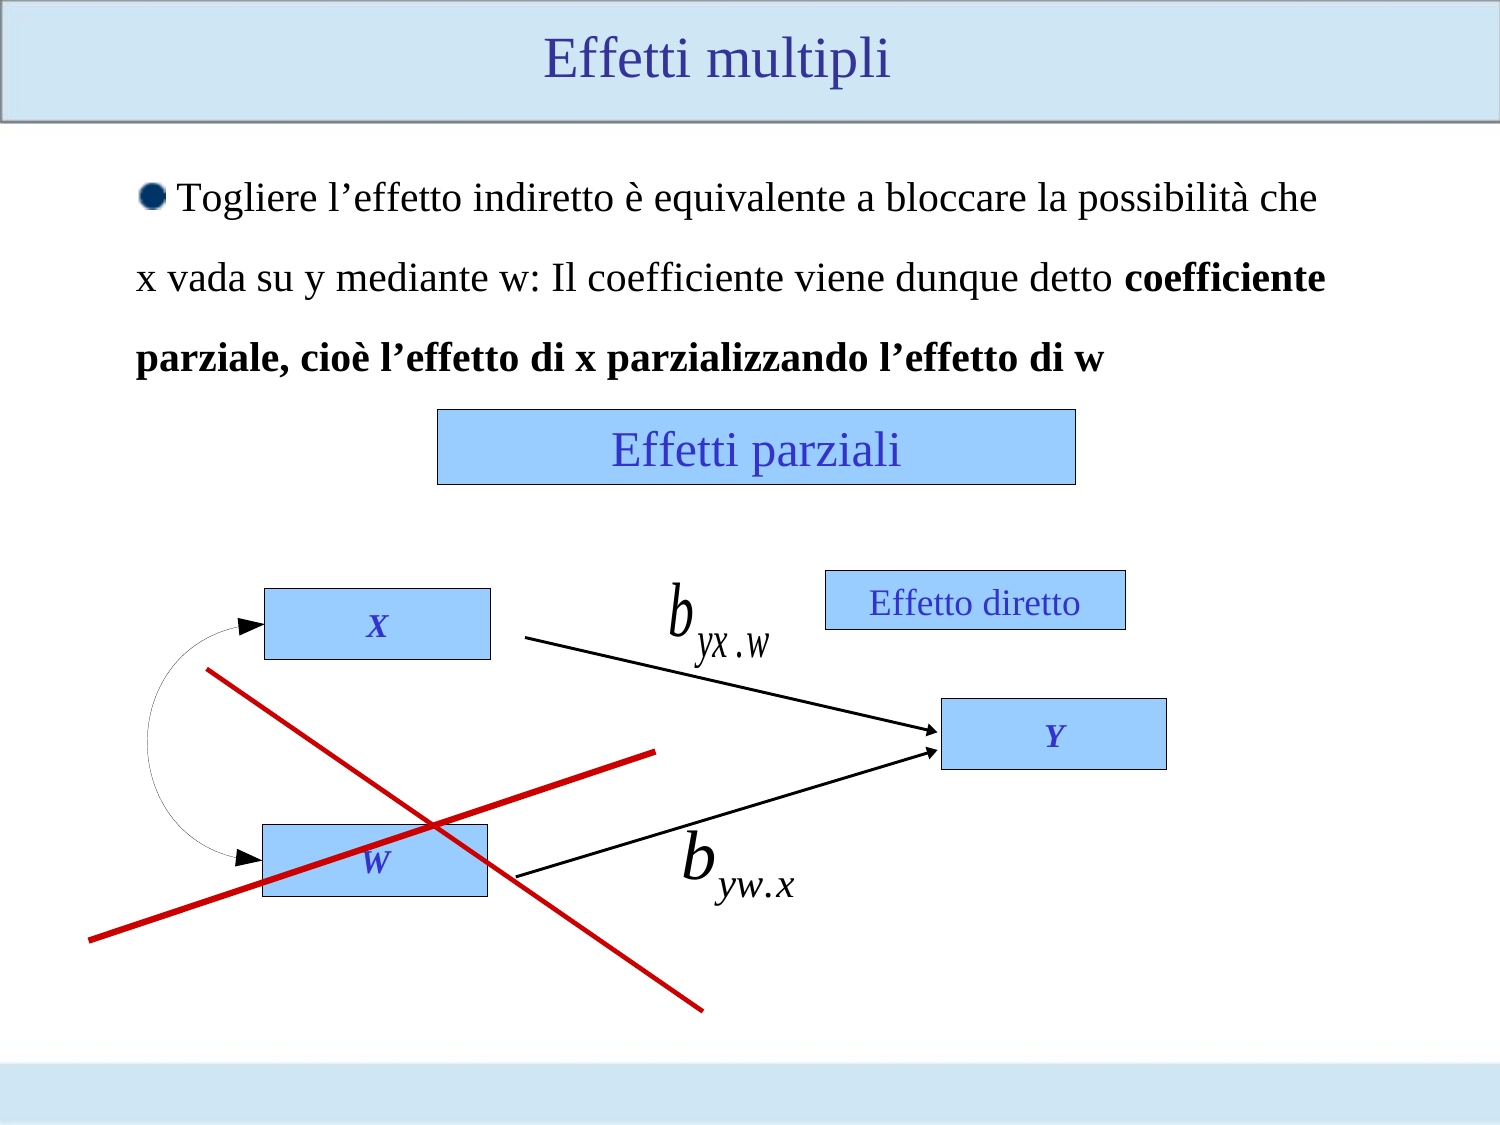

# Effetti multipli
 Togliere l’effetto indiretto è equivalente a bloccare la possibilità che x vada su y mediante w: Il coefficiente viene dunque detto coefficiente parziale, cioè l’effetto di x parzializzando l’effetto di w
Effetti parziali
Effetto diretto
X
Y
W
80